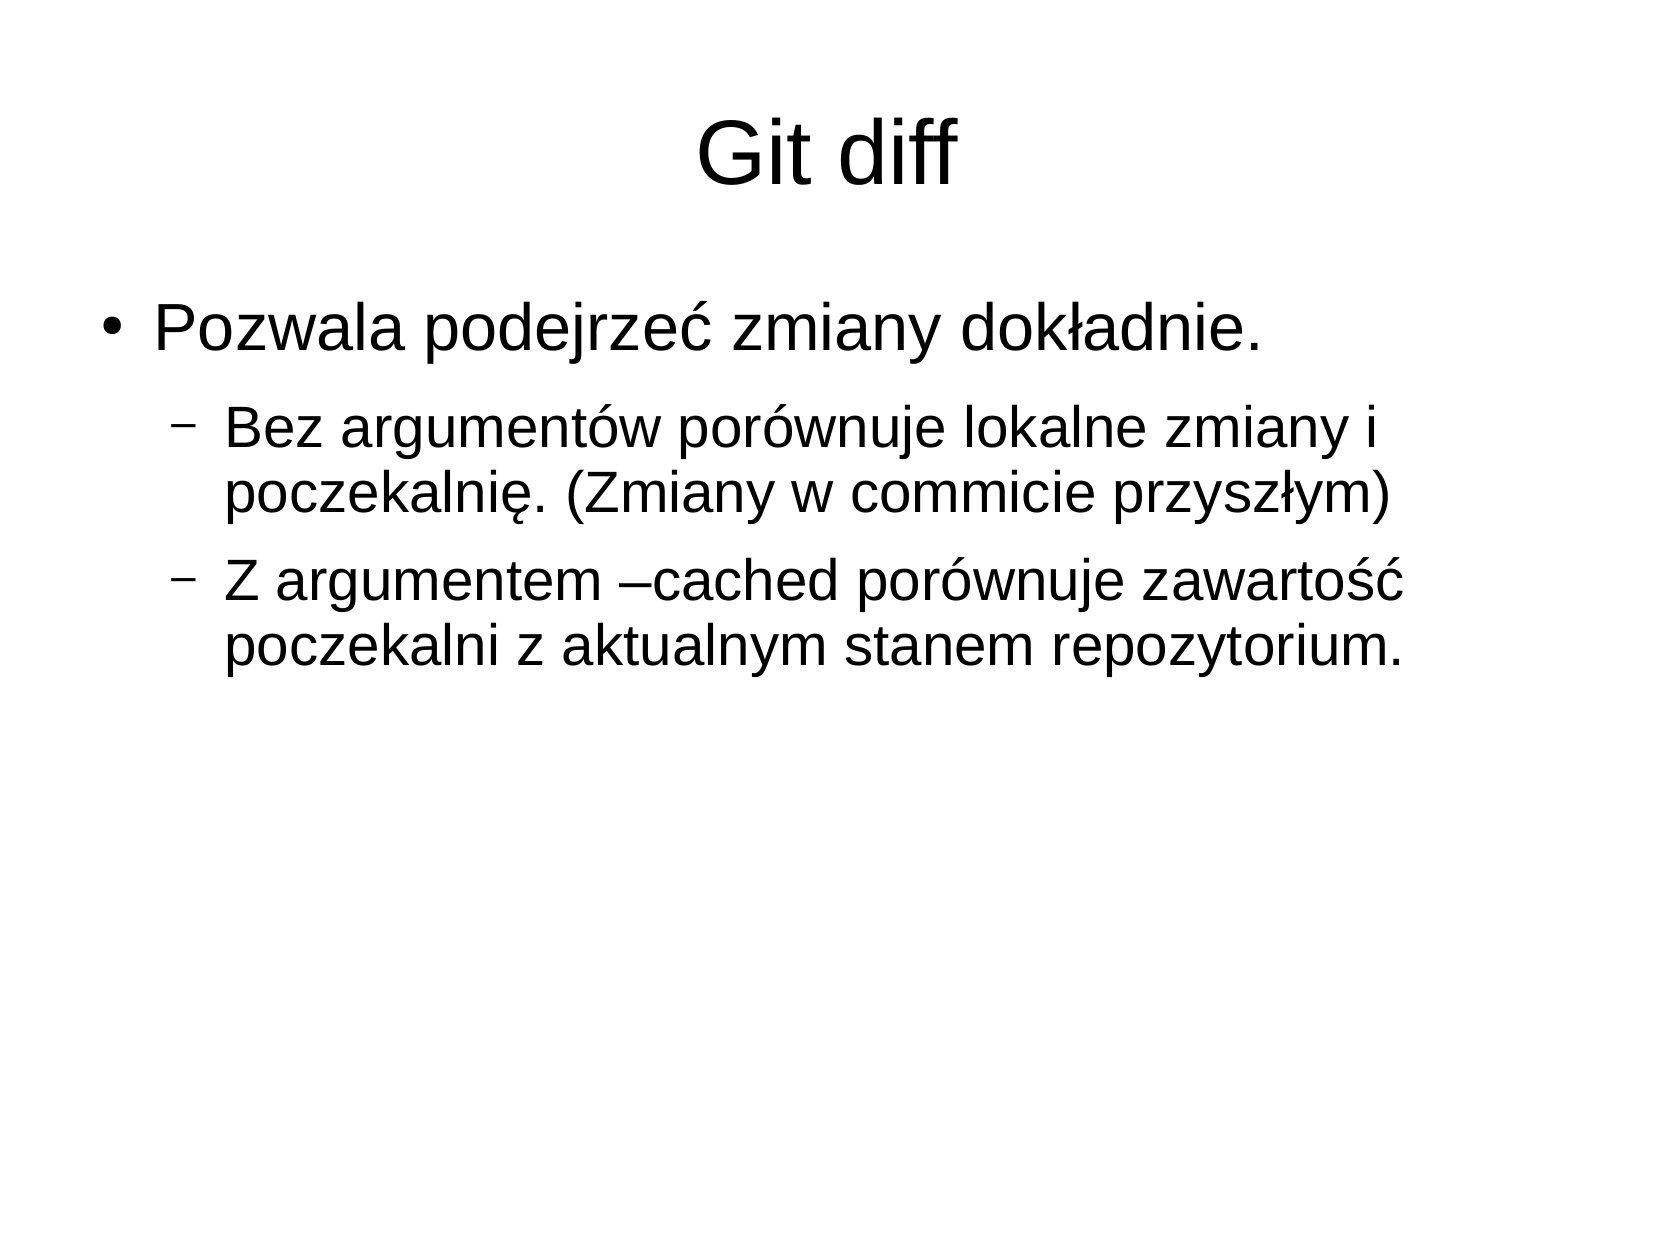

# Git diff
Pozwala podejrzeć zmiany dokładnie.
Bez argumentów porównuje lokalne zmiany i poczekalnię. (Zmiany w commicie przyszłym)
Z argumentem –cached porównuje zawartość poczekalni z aktualnym stanem repozytorium.